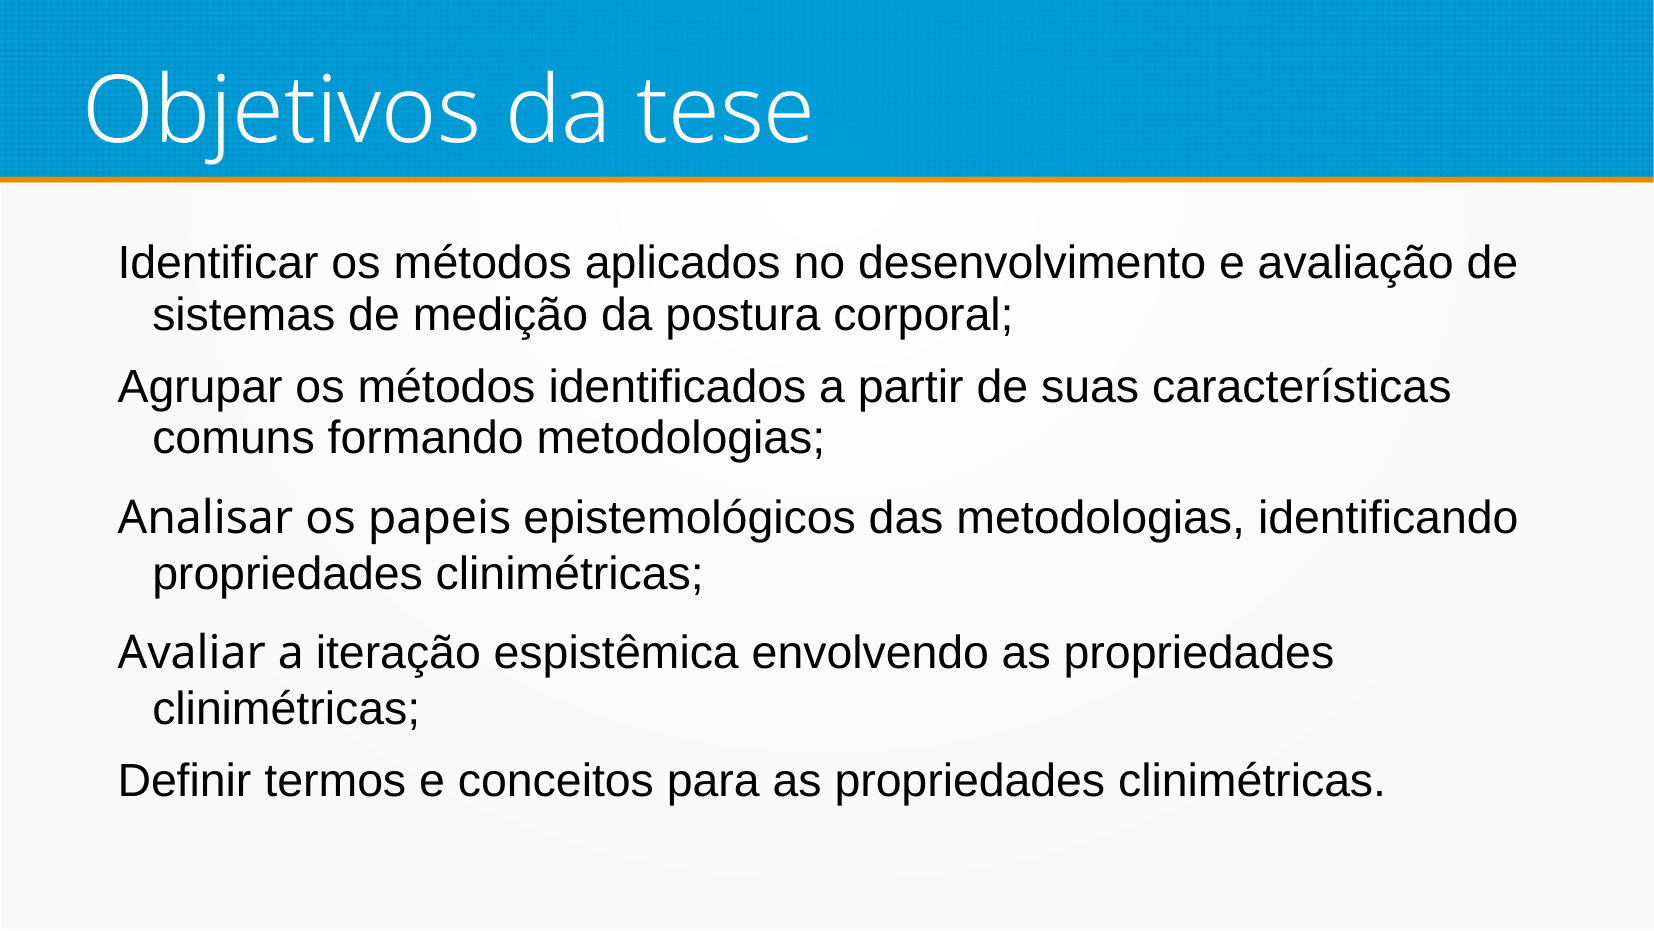

# Objetivos da tese
Identificar os métodos aplicados no desenvolvimento e avaliação de sistemas de medição da postura corporal;
Agrupar os métodos identificados a partir de suas características comuns formando metodologias;
Analisar os papeis epistemológicos das metodologias, identificando propriedades clinimétricas;
Avaliar a iteração espistêmica envolvendo as propriedades clinimétricas;
Definir termos e conceitos para as propriedades clinimétricas.